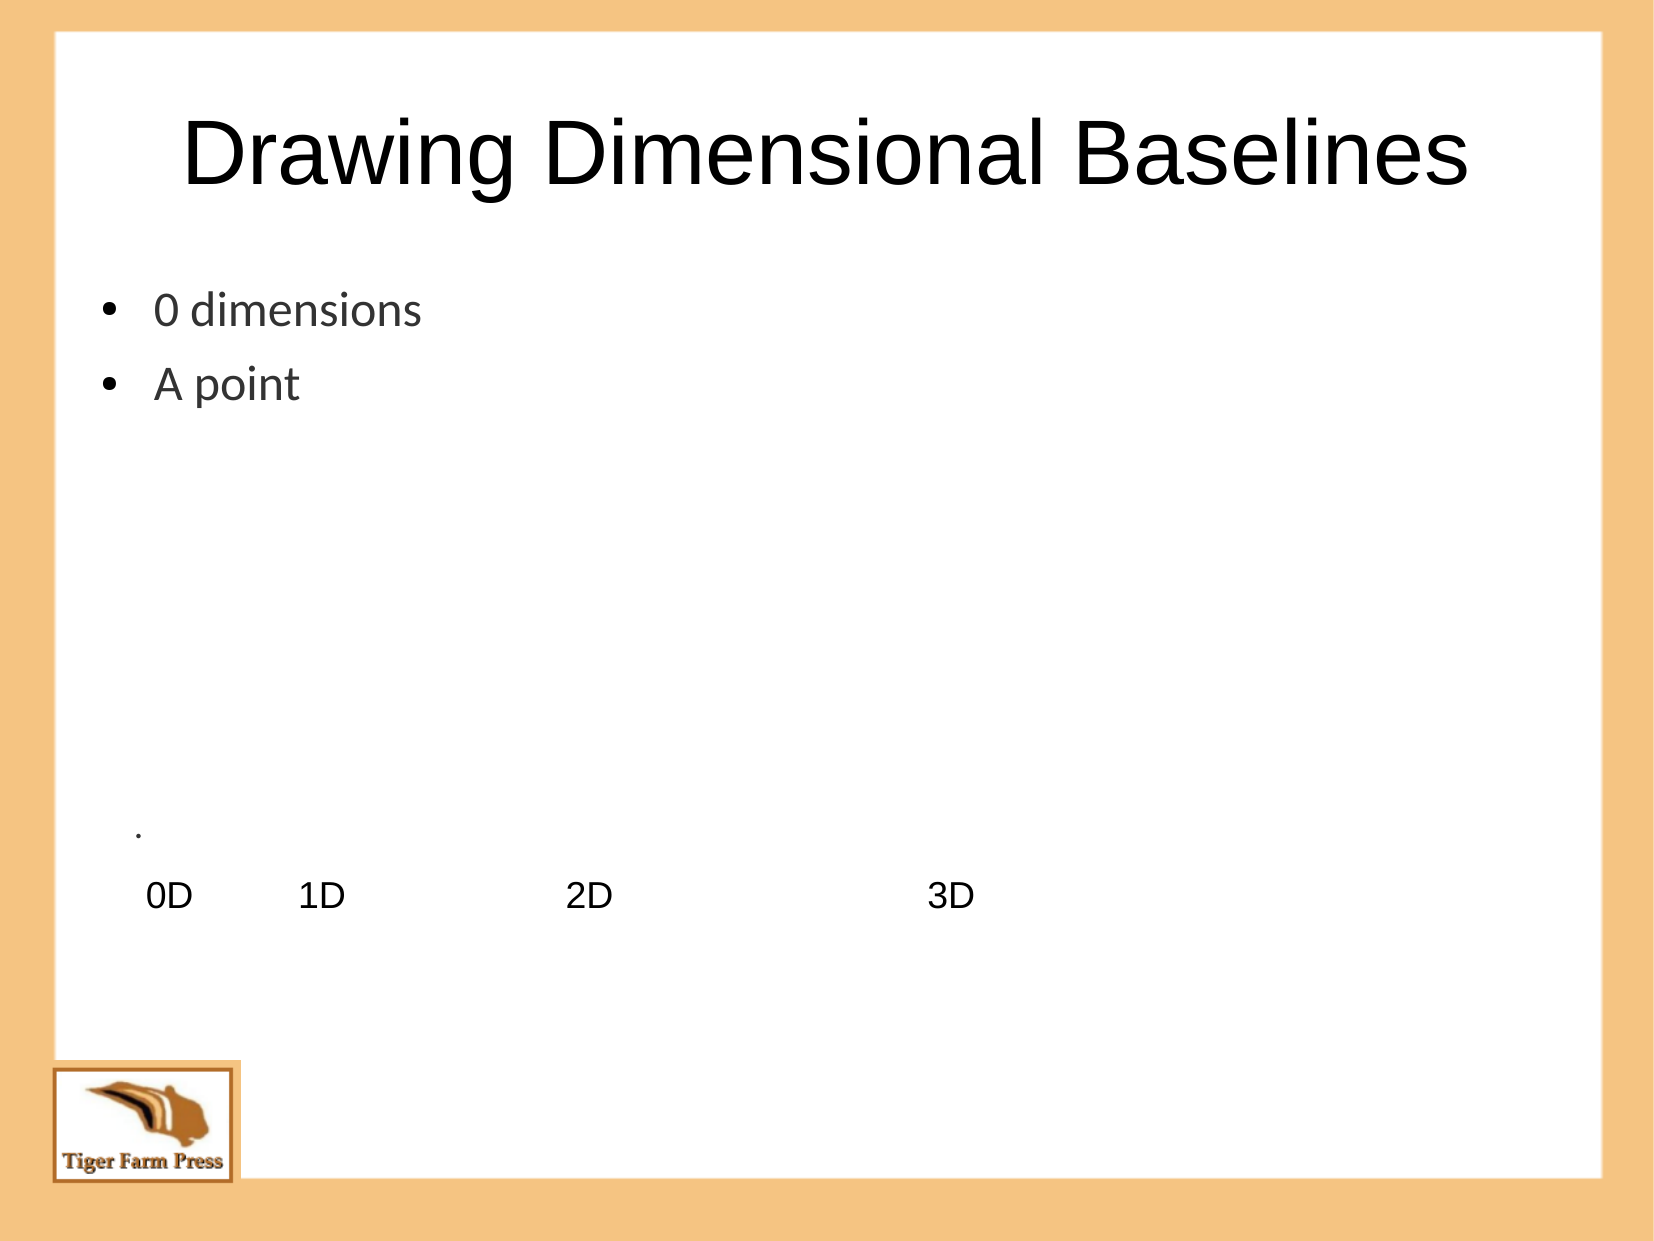

# Drawing Dimensional Baselines
0 dimensions
A point
 .
 0D 1D 2D 3D